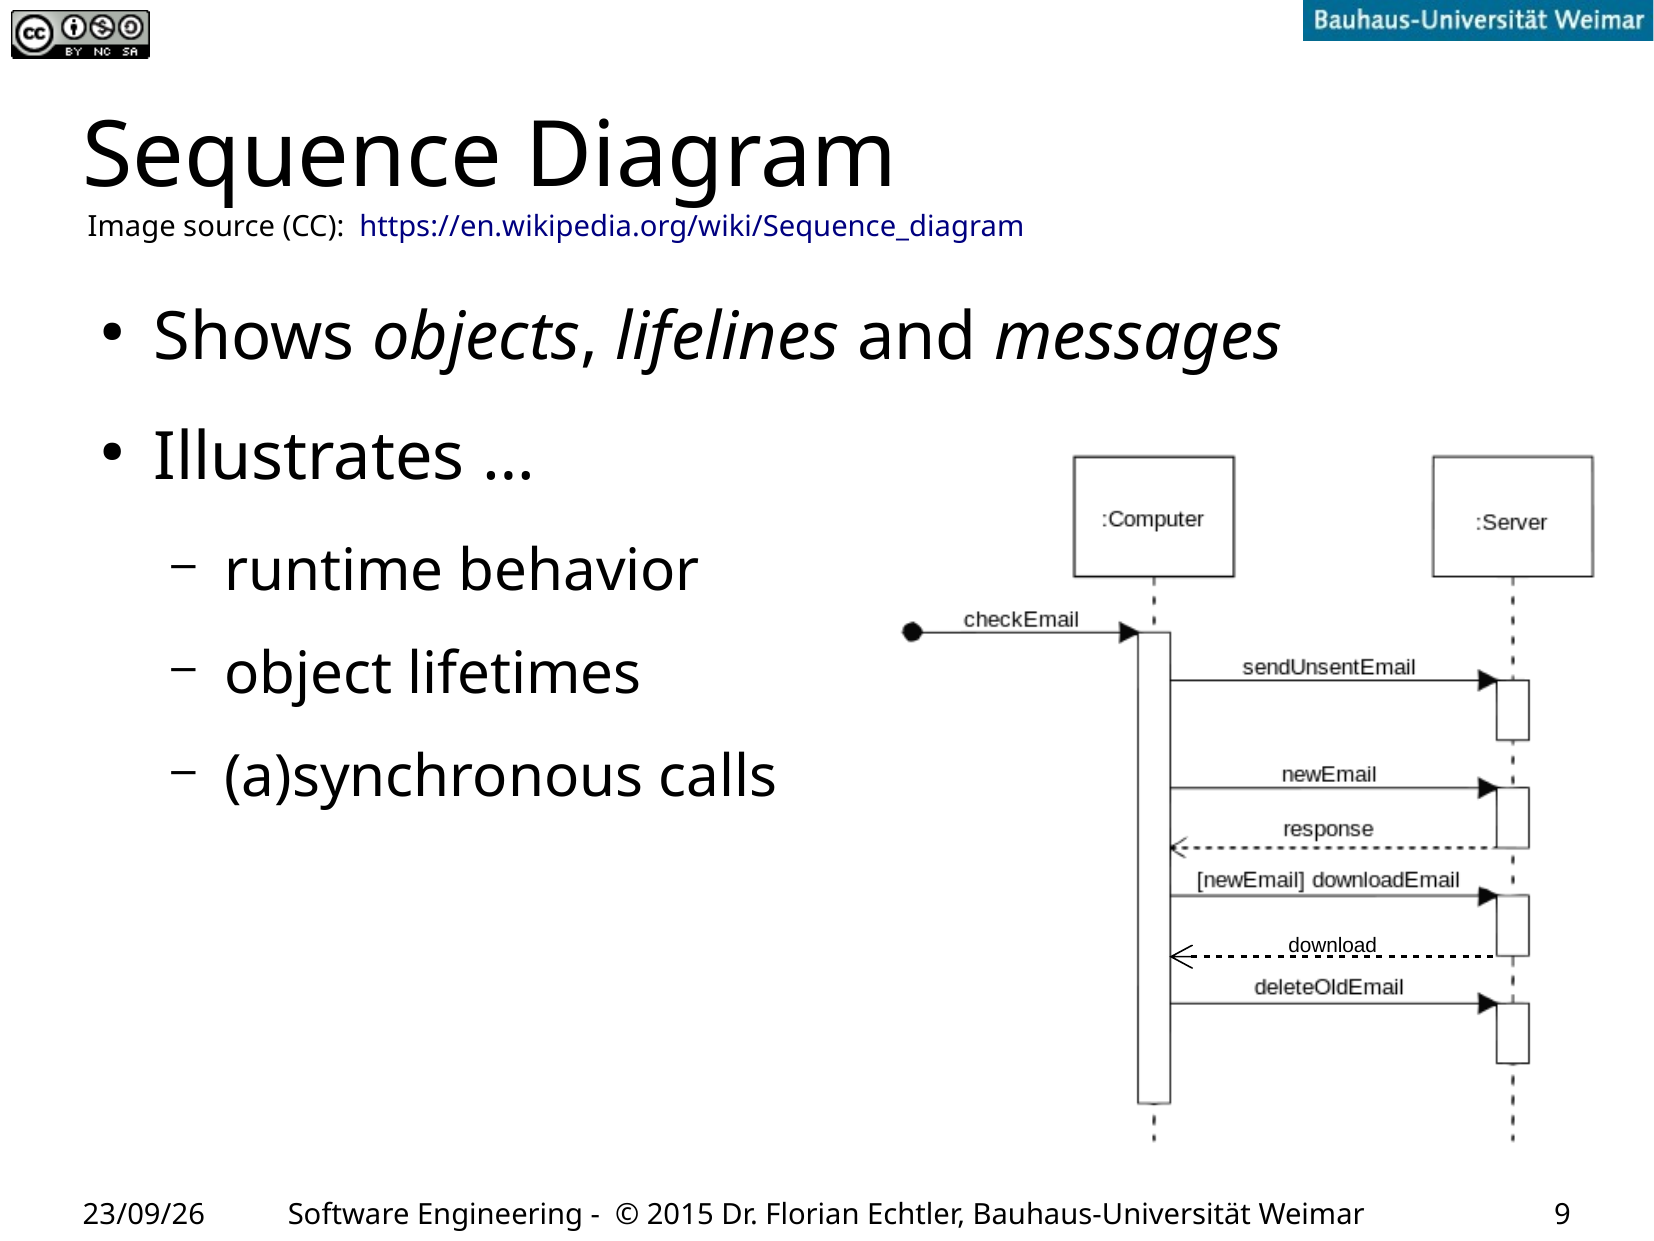

# Sequence Diagram
Image source (CC): https://en.wikipedia.org/wiki/Sequence_diagram
Shows objects, lifelines and messages
Illustrates …
runtime behavior
object lifetimes
(a)synchronous calls
download
Software Engineering - © 2015 Dr. Florian Echtler, Bauhaus-Universität Weimar
9